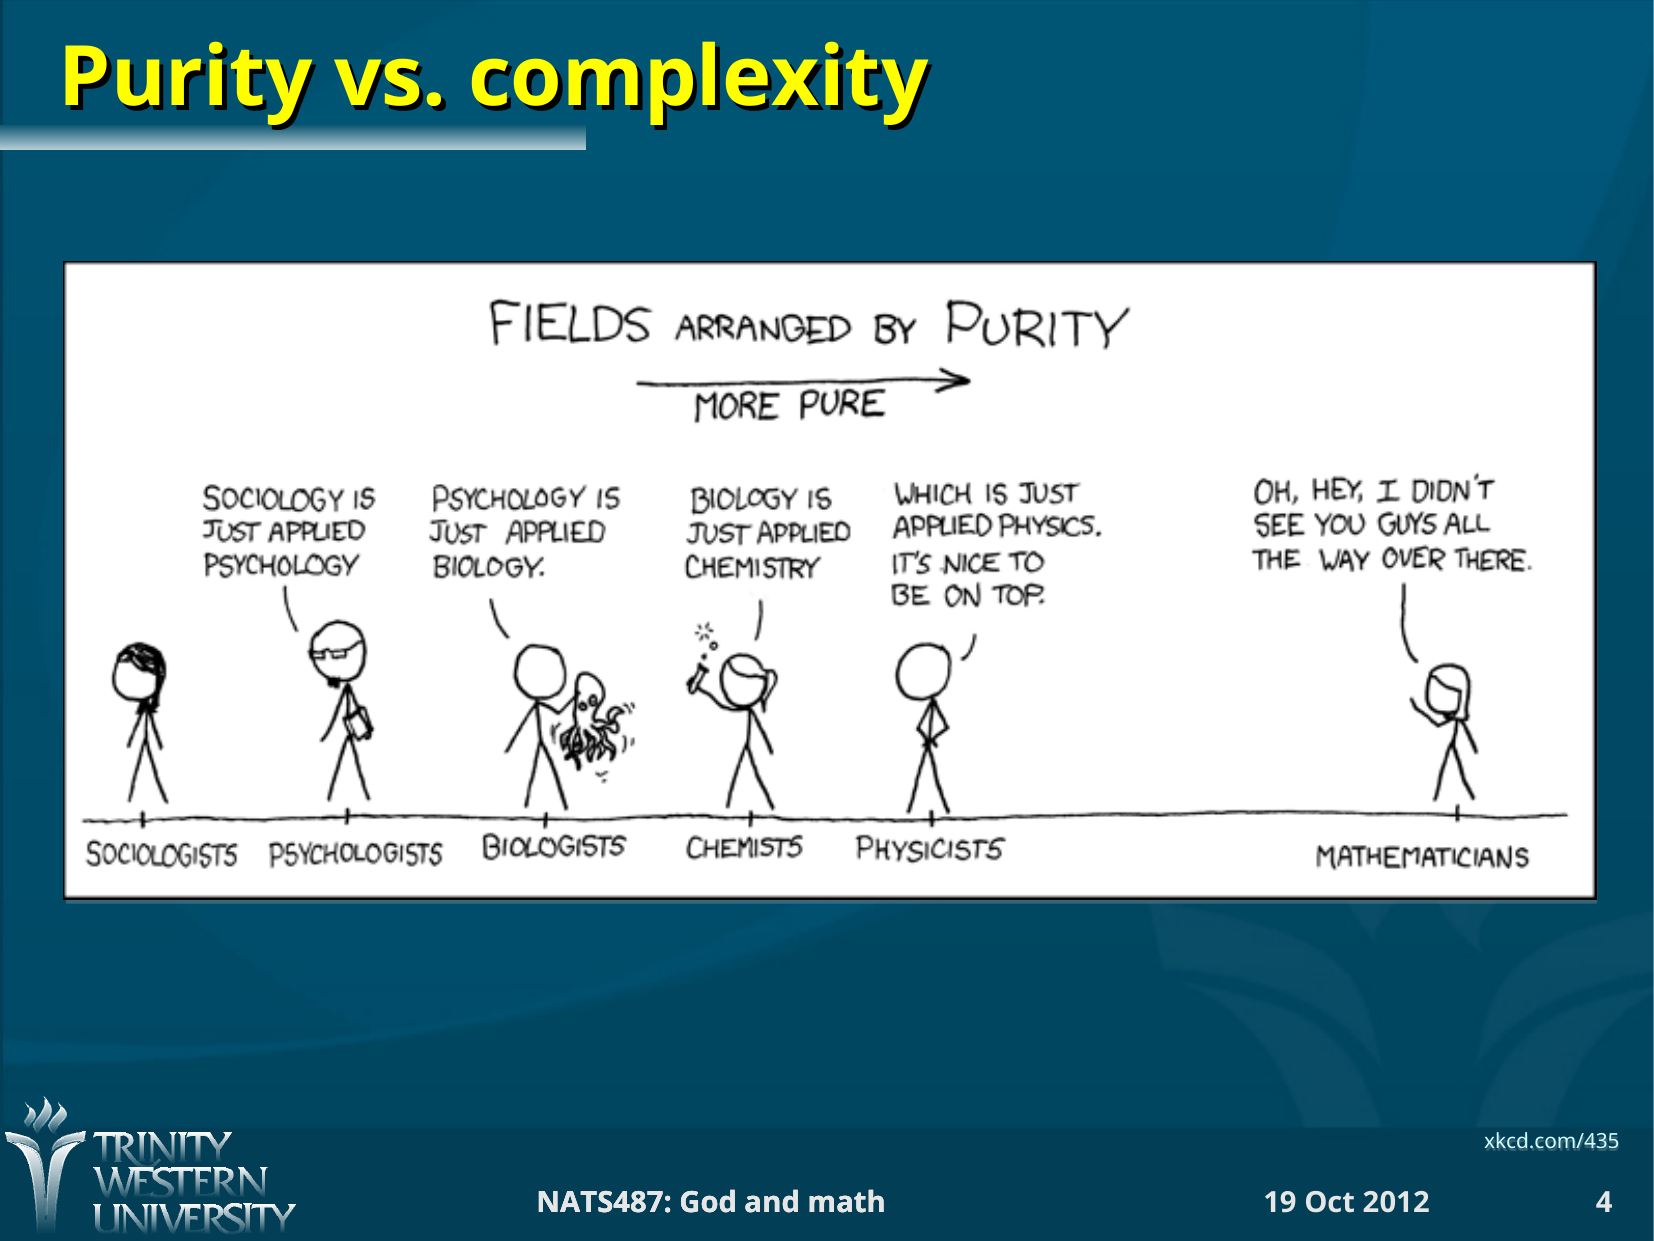

# Purity vs. complexity
xkcd.com/435
NATS487: God and math
19 Oct 2012
4